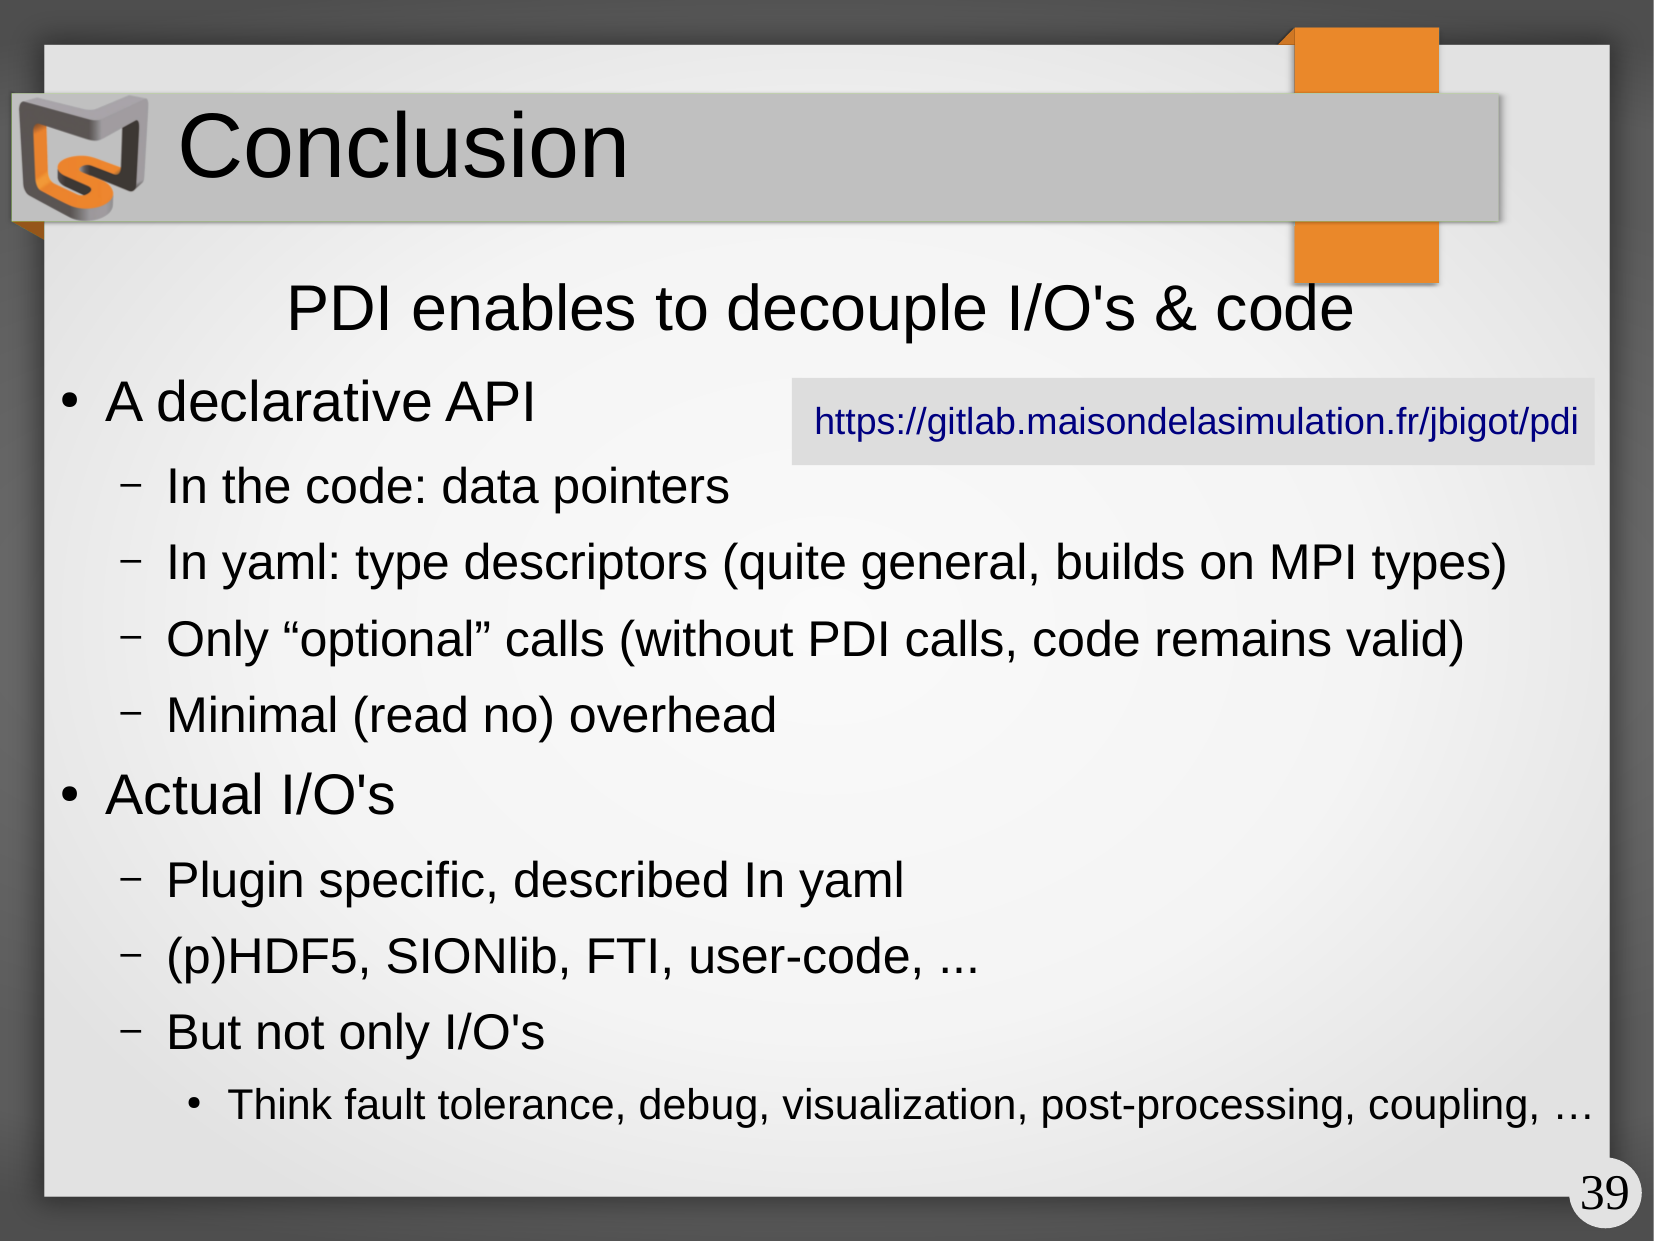

# Conclusion
PDI enables to decouple I/O's & code
A declarative API
In the code: data pointers
In yaml: type descriptors (quite general, builds on MPI types)
Only “optional” calls (without PDI calls, code remains valid)
Minimal (read no) overhead
Actual I/O's
Plugin specific, described In yaml
(p)HDF5, SIONlib, FTI, user-code, ...
But not only I/O's
Think fault tolerance, debug, visualization, post-processing, coupling, …
https://gitlab.maisondelasimulation.fr/jbigot/pdi